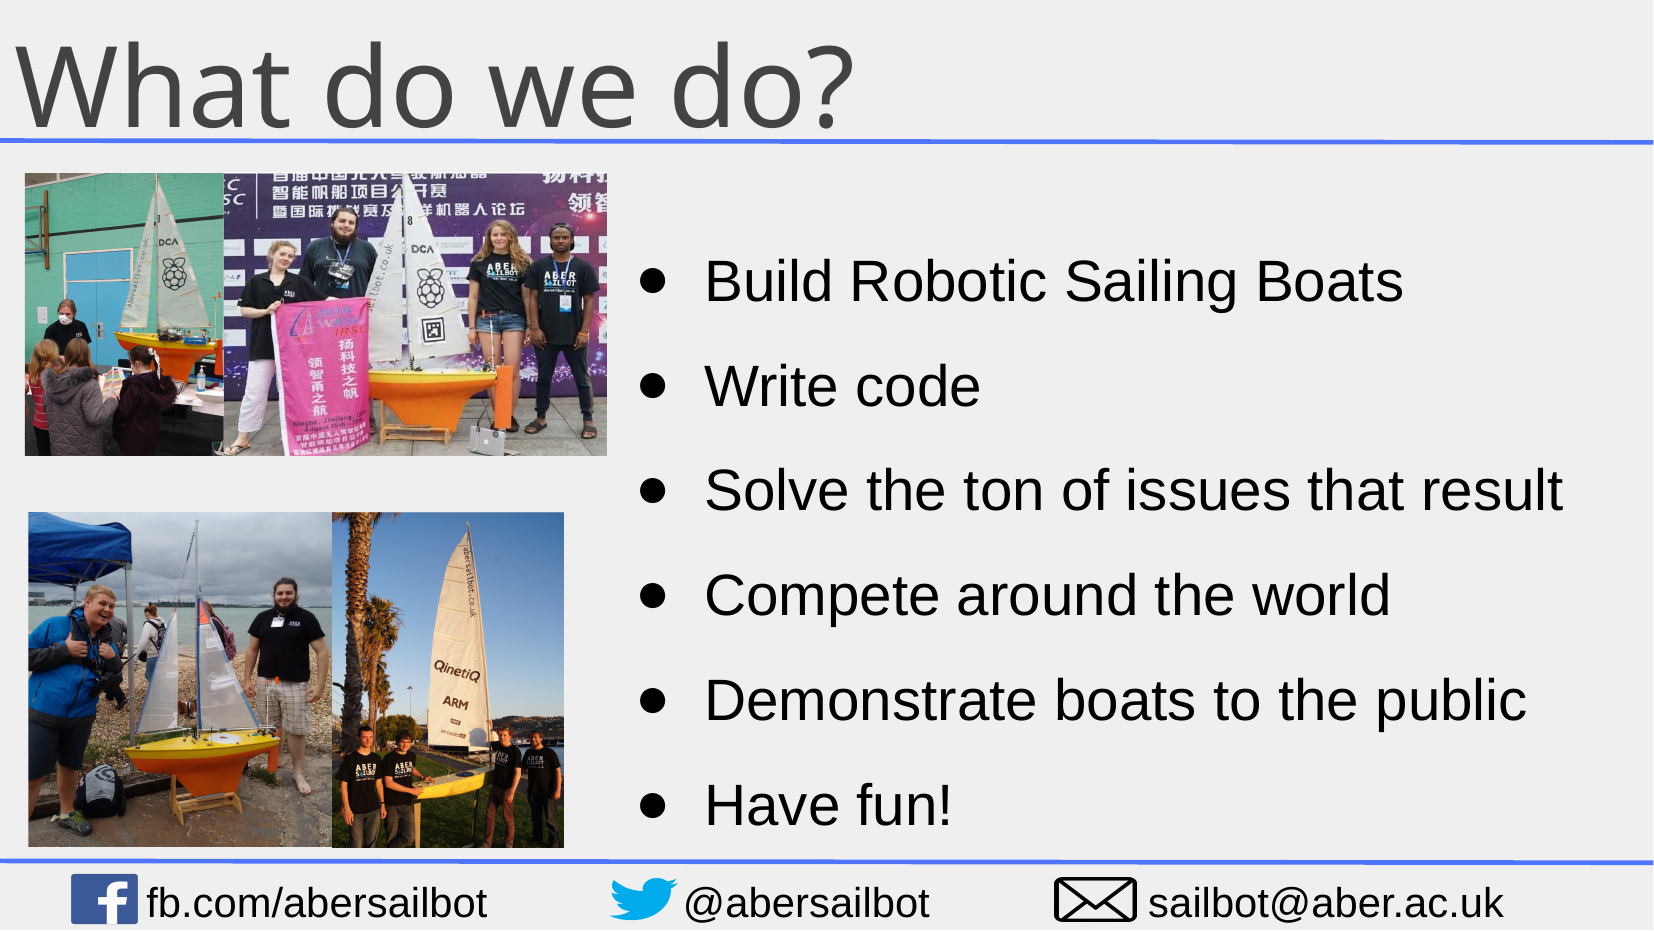

What do we do?
Build Robotic Sailing Boats
Write code
Solve the ton of issues that result
Compete around the world
Demonstrate boats to the public
Have fun!
fb.com/abersailbot @abersailbot sailbot@aber.ac.uk